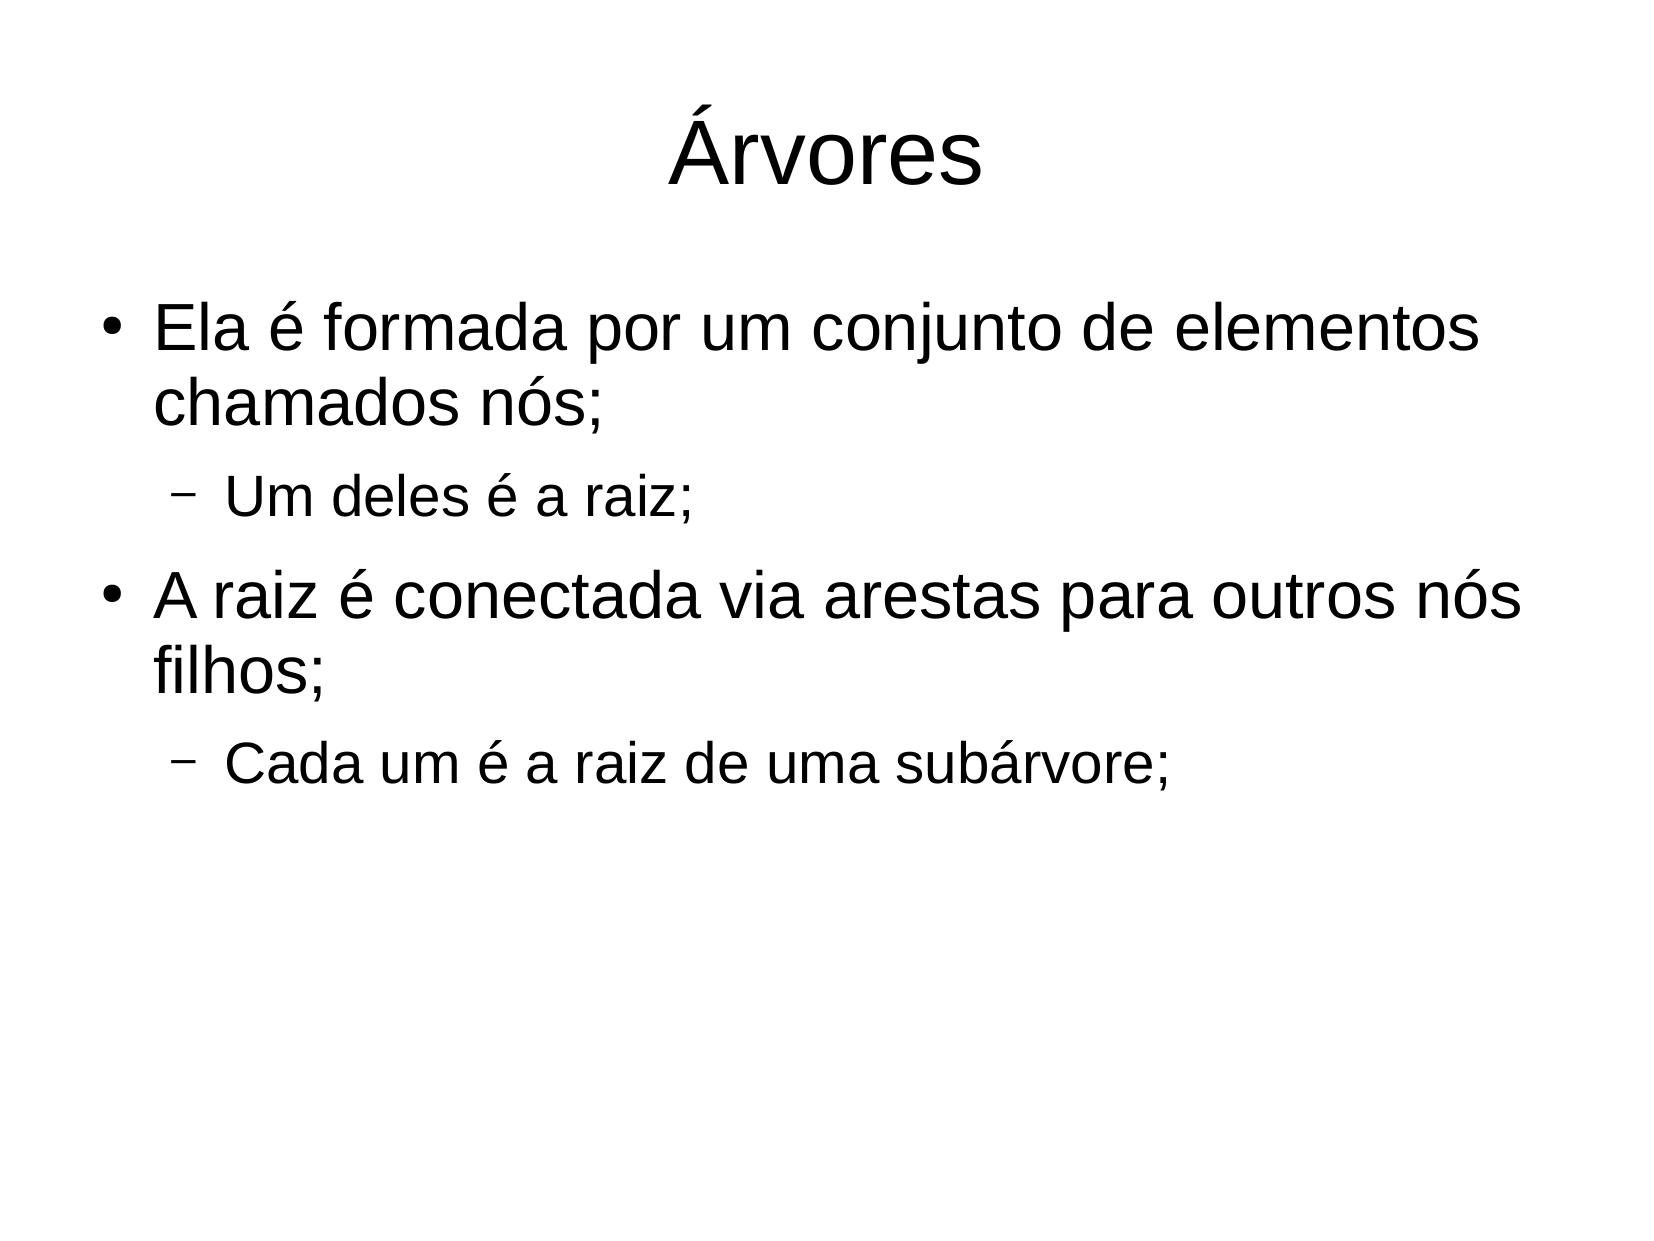

# Árvores
Ela é formada por um conjunto de elementos chamados nós;
Um deles é a raiz;
A raiz é conectada via arestas para outros nós filhos;
Cada um é a raiz de uma subárvore;